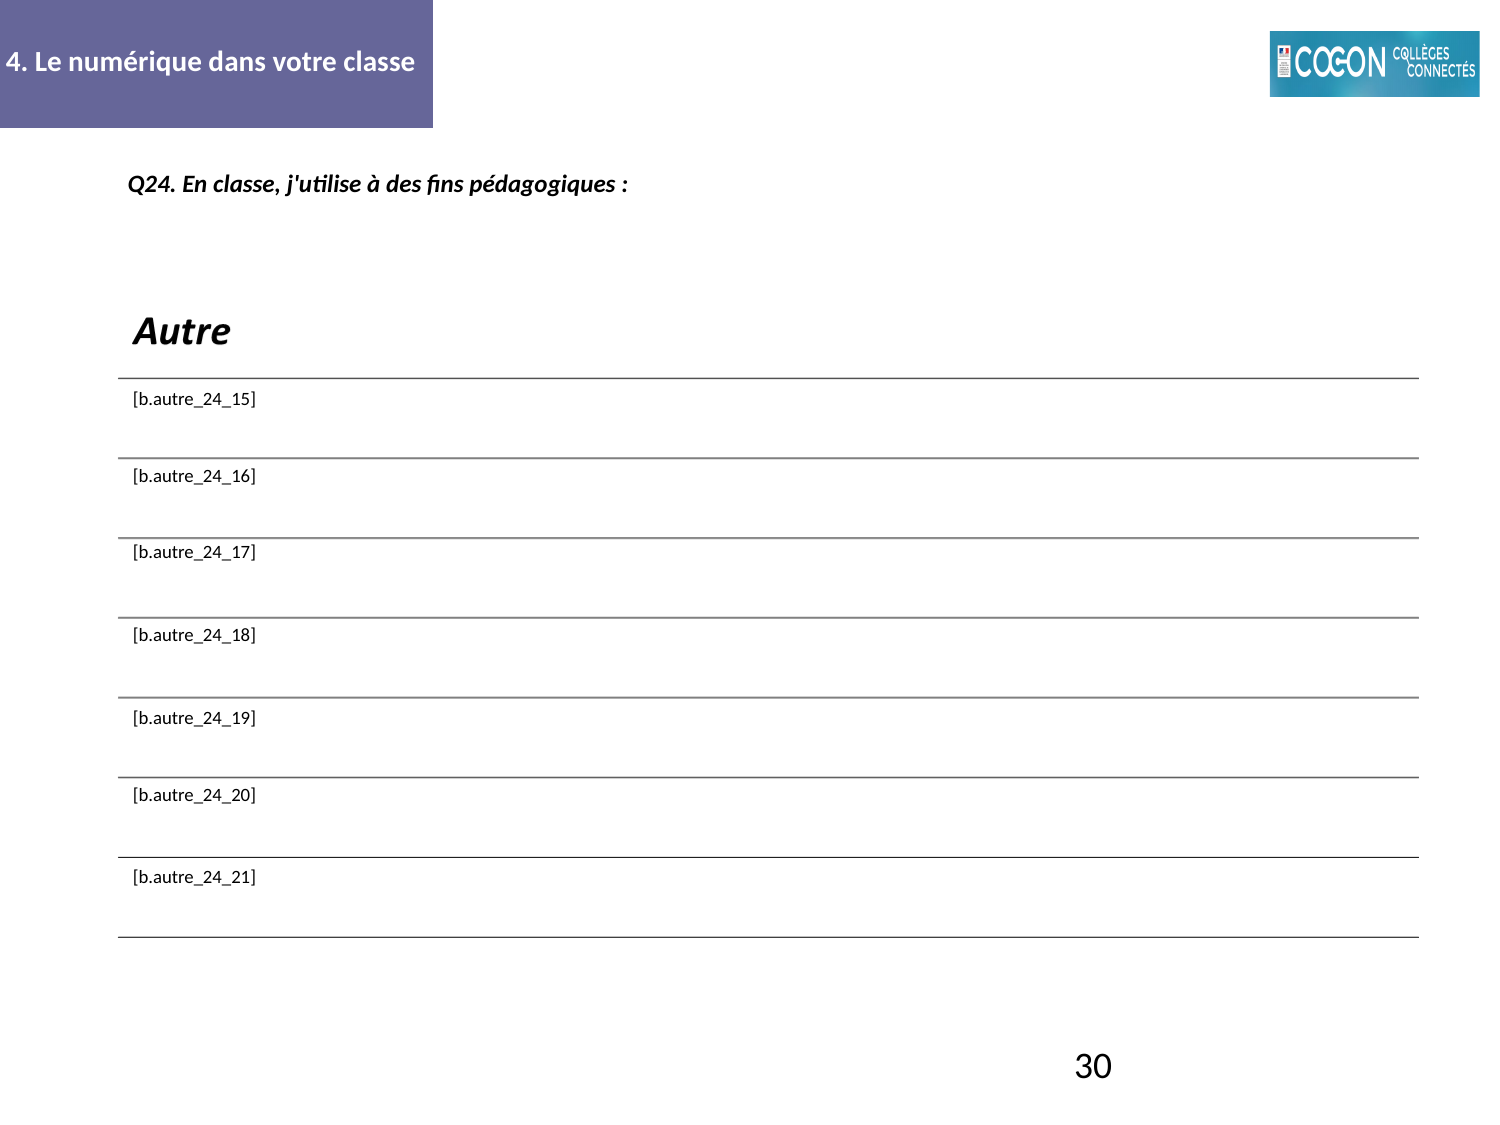

4. Le numérique dans votre classe
Q24. En classe, j'utilise à des fins pédagogiques :
[b.autre_24_15]
[b.autre_24_16]
[b.autre_24_17]
[b.autre_24_18]
[b.autre_24_19]
[b.autre_24_20]
[b.autre_24_21]